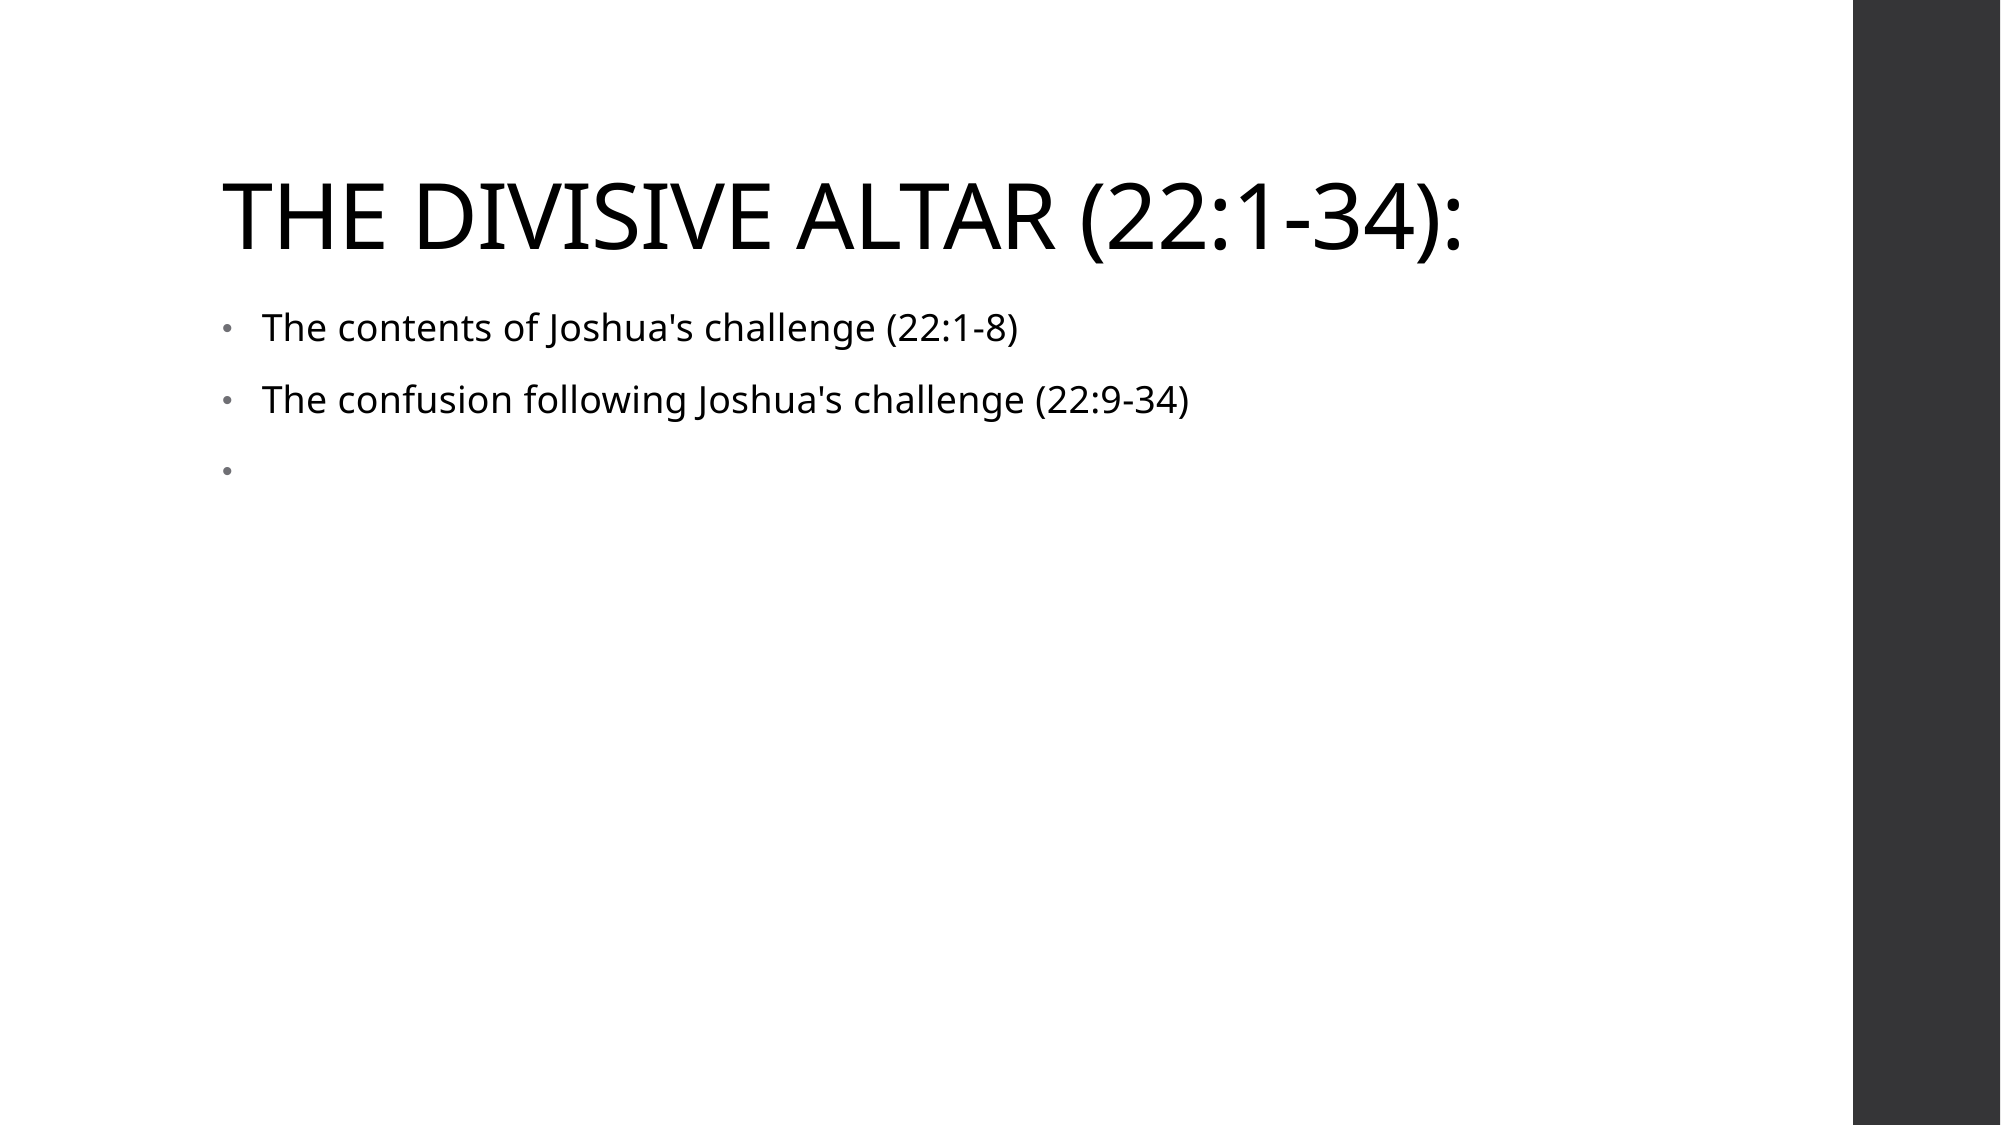

# THE DIVISIVE ALTAR (22:1-34):
 The contents of Joshua's challenge (22:1-8)
 The confusion following Joshua's challenge (22:9-34)